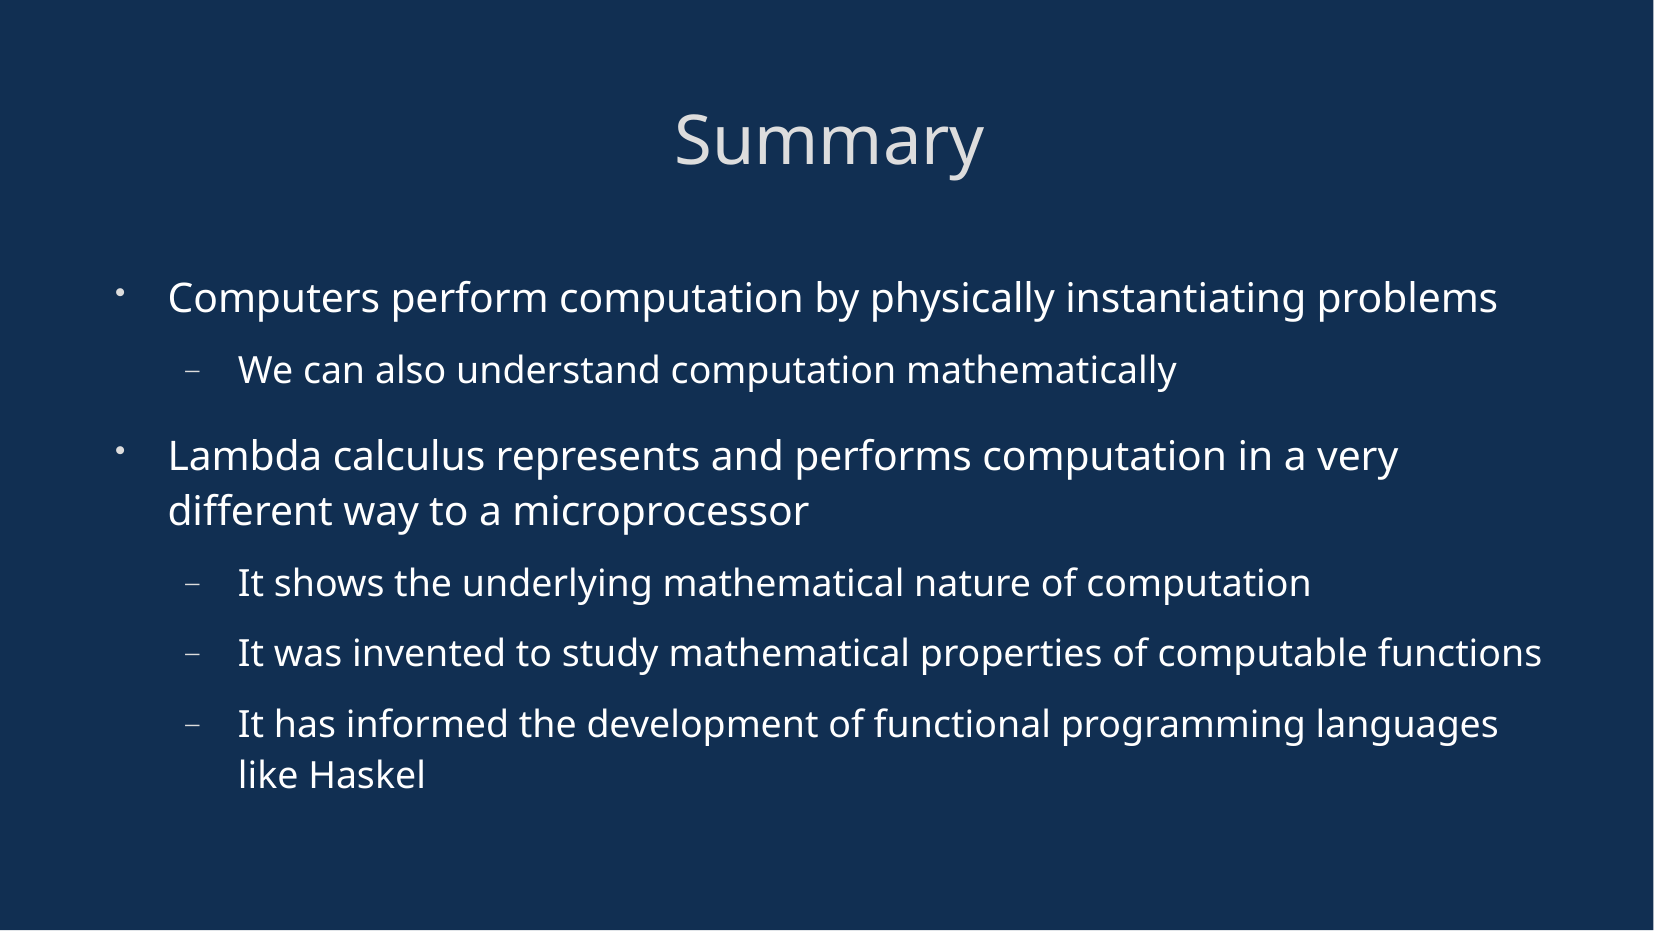

# Summary
Computers perform computation by physically instantiating problems
We can also understand computation mathematically
Lambda calculus represents and performs computation in a very different way to a microprocessor
It shows the underlying mathematical nature of computation
It was invented to study mathematical properties of computable functions
It has informed the development of functional programming languages like Haskel